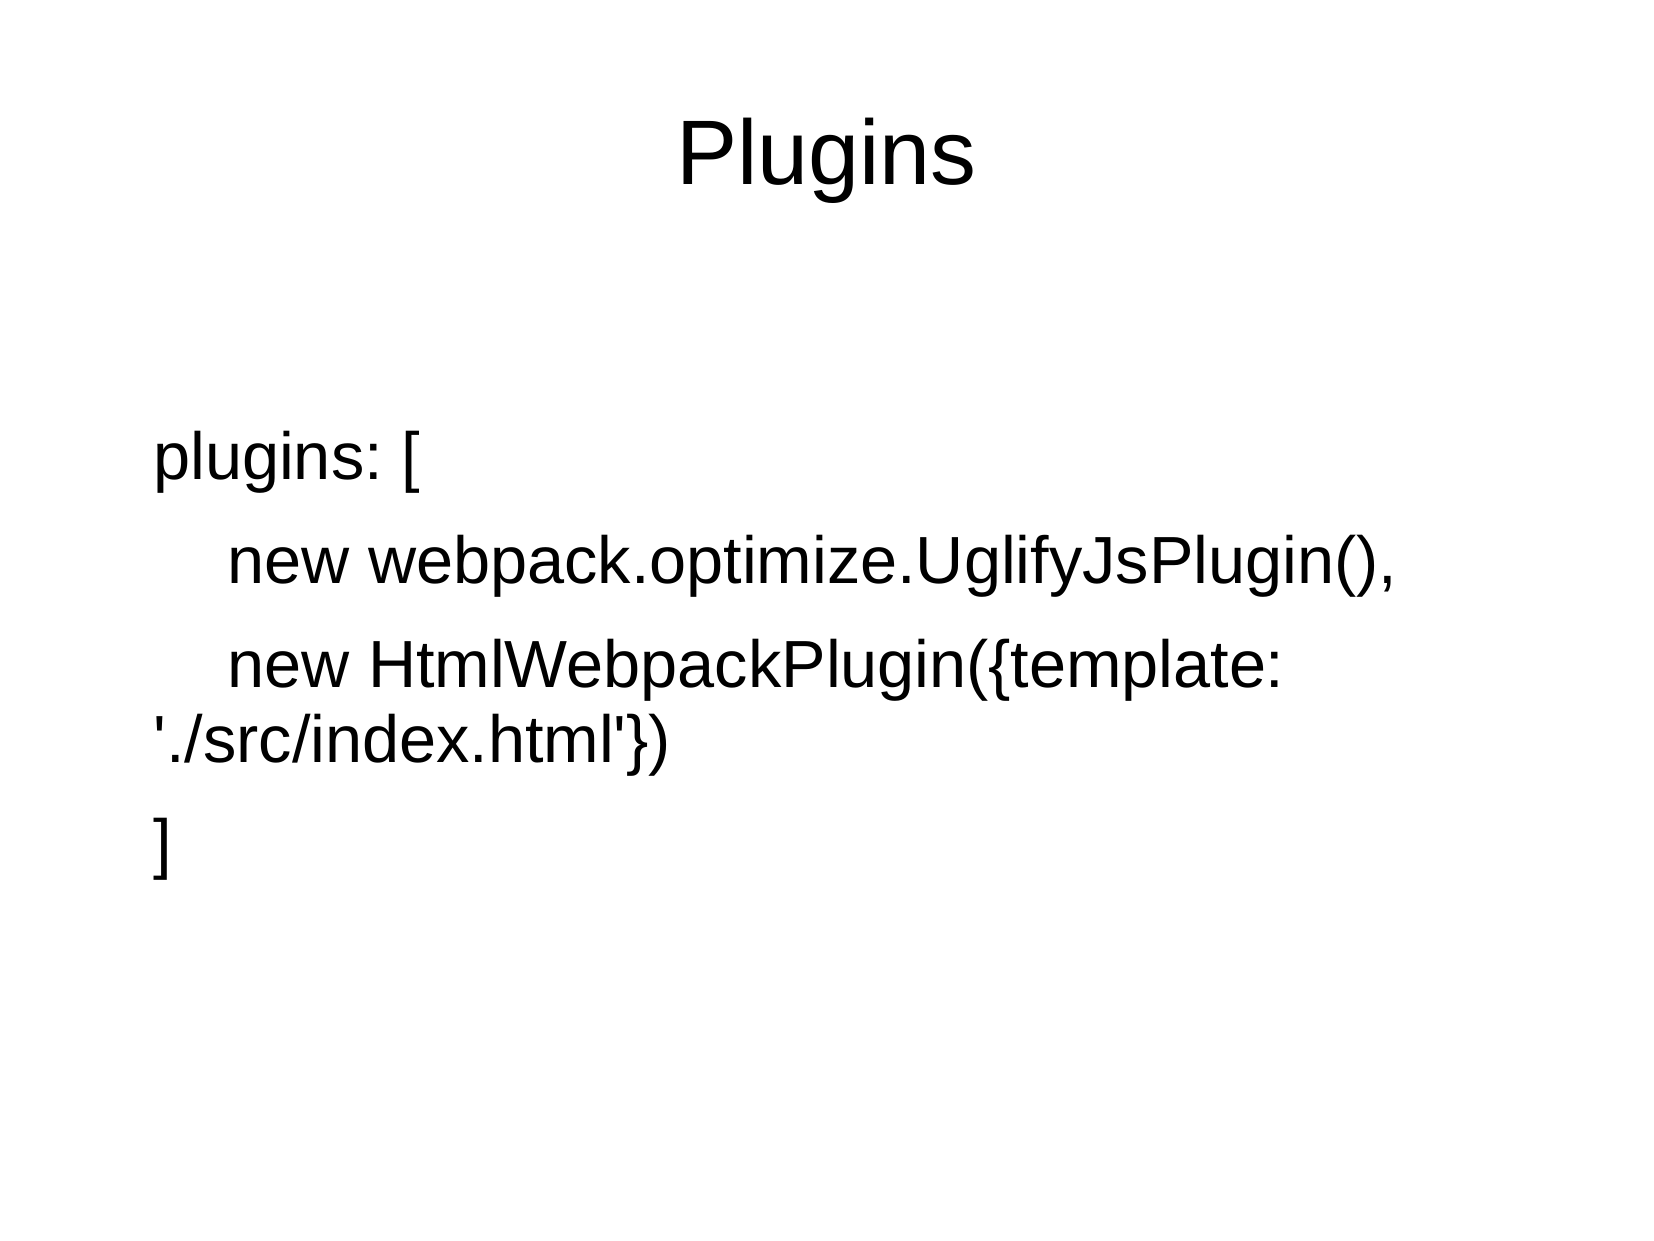

# Plugins
plugins: [
 new webpack.optimize.UglifyJsPlugin(),
 new HtmlWebpackPlugin({template: './src/index.html'})
]